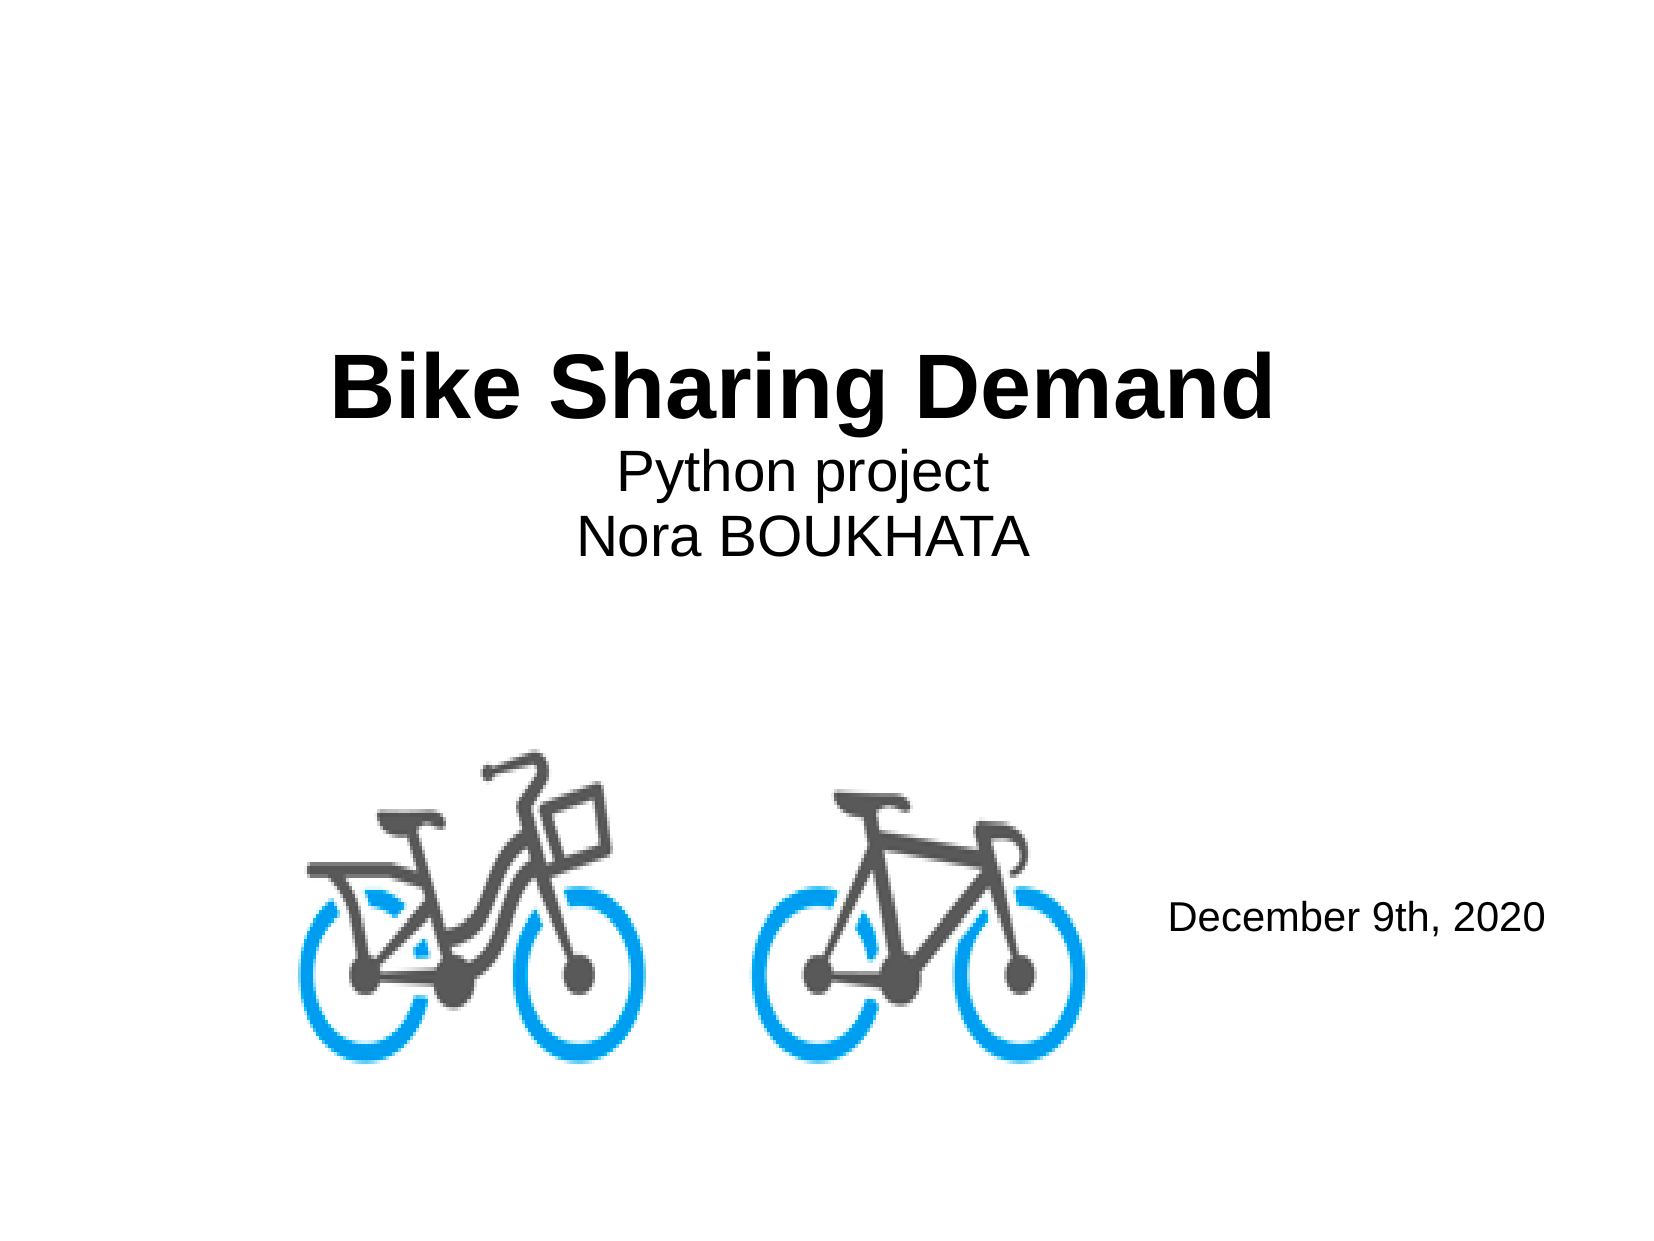

Bike Sharing Demand
Python project
Nora BOUKHATA
 				December 9th, 2020
#